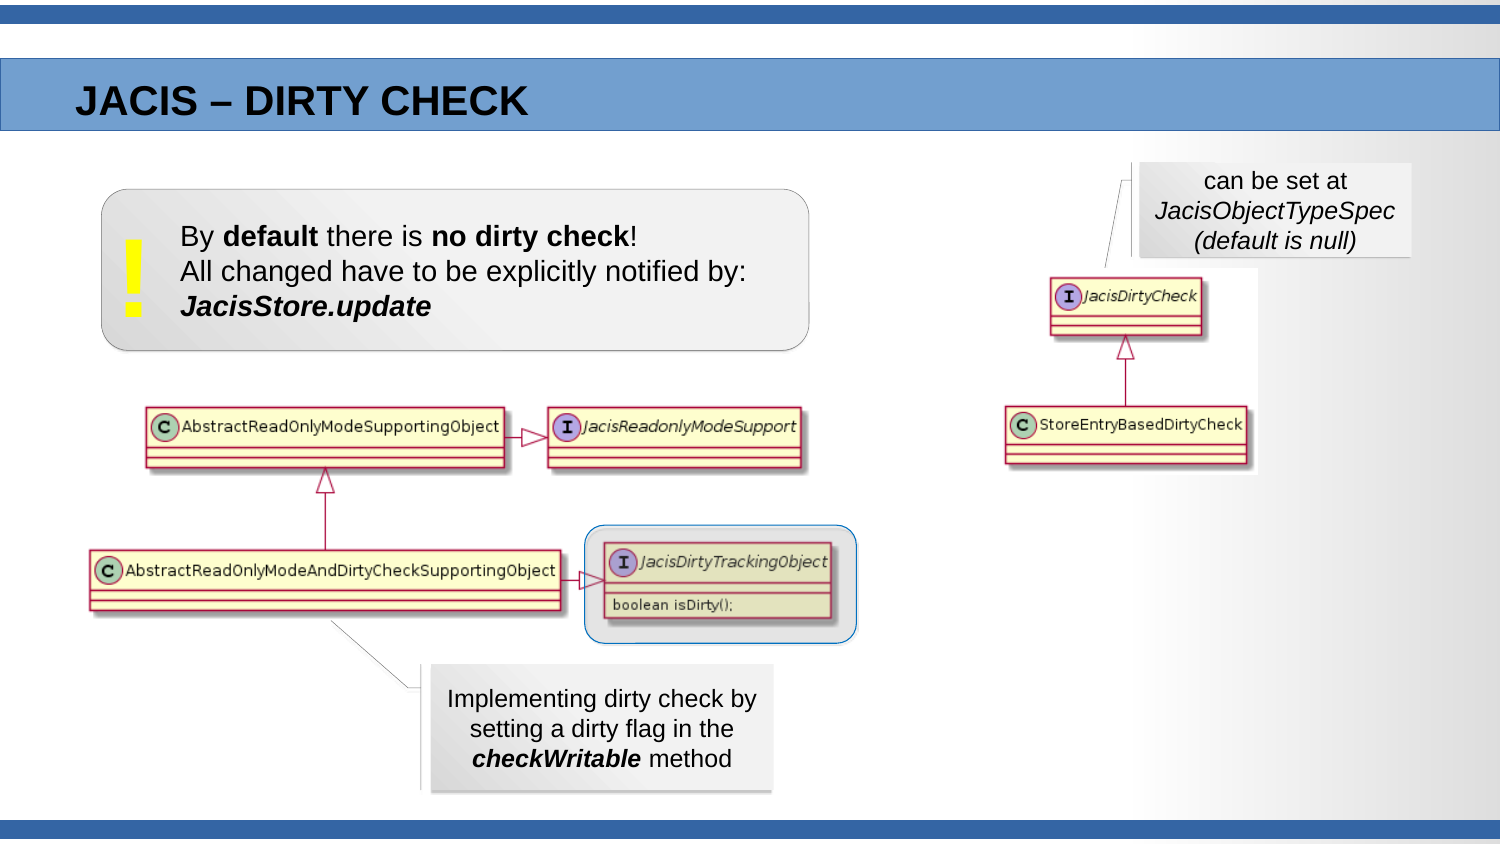

# JACIS – dirty check
can be set at JacisObjectTypeSpec
(default is null)
By default there is no dirty check!
All changed have to be explicitly notified by:
JacisStore.update
!
Implementing dirty check by setting a dirty flag in the checkWritable method